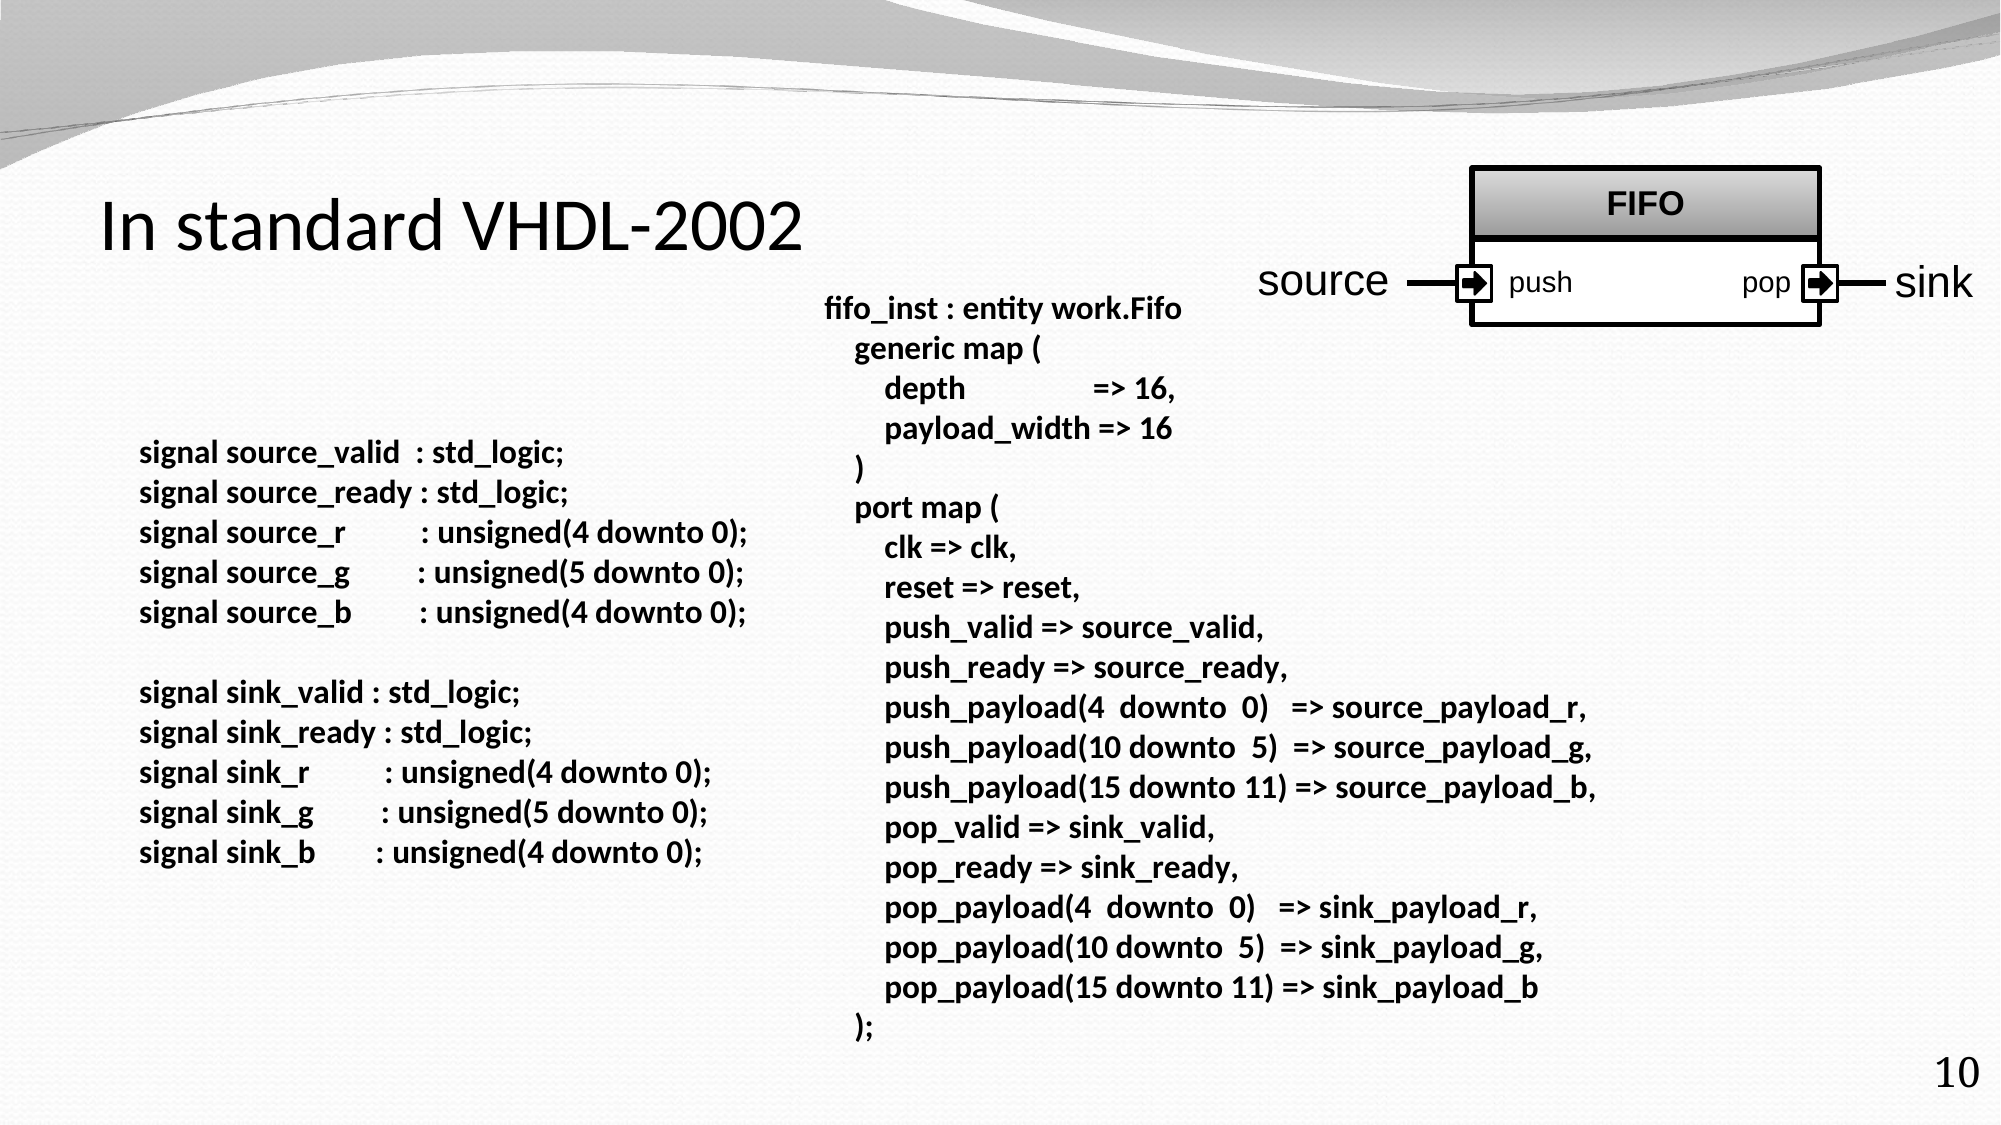

# In standard VHDL-2002
 fifo_inst : entity work.Fifo
 generic map (
 depth => 16,
 payload_width => 16
 )
 port map (
 clk => clk,
 reset => reset,
 push_valid => source_valid,
 push_ready => source_ready,
 push_payload(4 downto 0) => source_payload_r,
 push_payload(10 downto 5) => source_payload_g,
 push_payload(15 downto 11) => source_payload_b,
 pop_valid => sink_valid,
 pop_ready => sink_ready,
 pop_payload(4 downto 0) => sink_payload_r,
 pop_payload(10 downto 5) => sink_payload_g,
 pop_payload(15 downto 11) => sink_payload_b
 );
 signal source_valid : std_logic;
 signal source_ready : std_logic;
 signal source_r : unsigned(4 downto 0);
 signal source_g : unsigned(5 downto 0);
 signal source_b : unsigned(4 downto 0);
 signal sink_valid : std_logic;
 signal sink_ready : std_logic;
 signal sink_r : unsigned(4 downto 0);
 signal sink_g : unsigned(5 downto 0);
 signal sink_b : unsigned(4 downto 0);